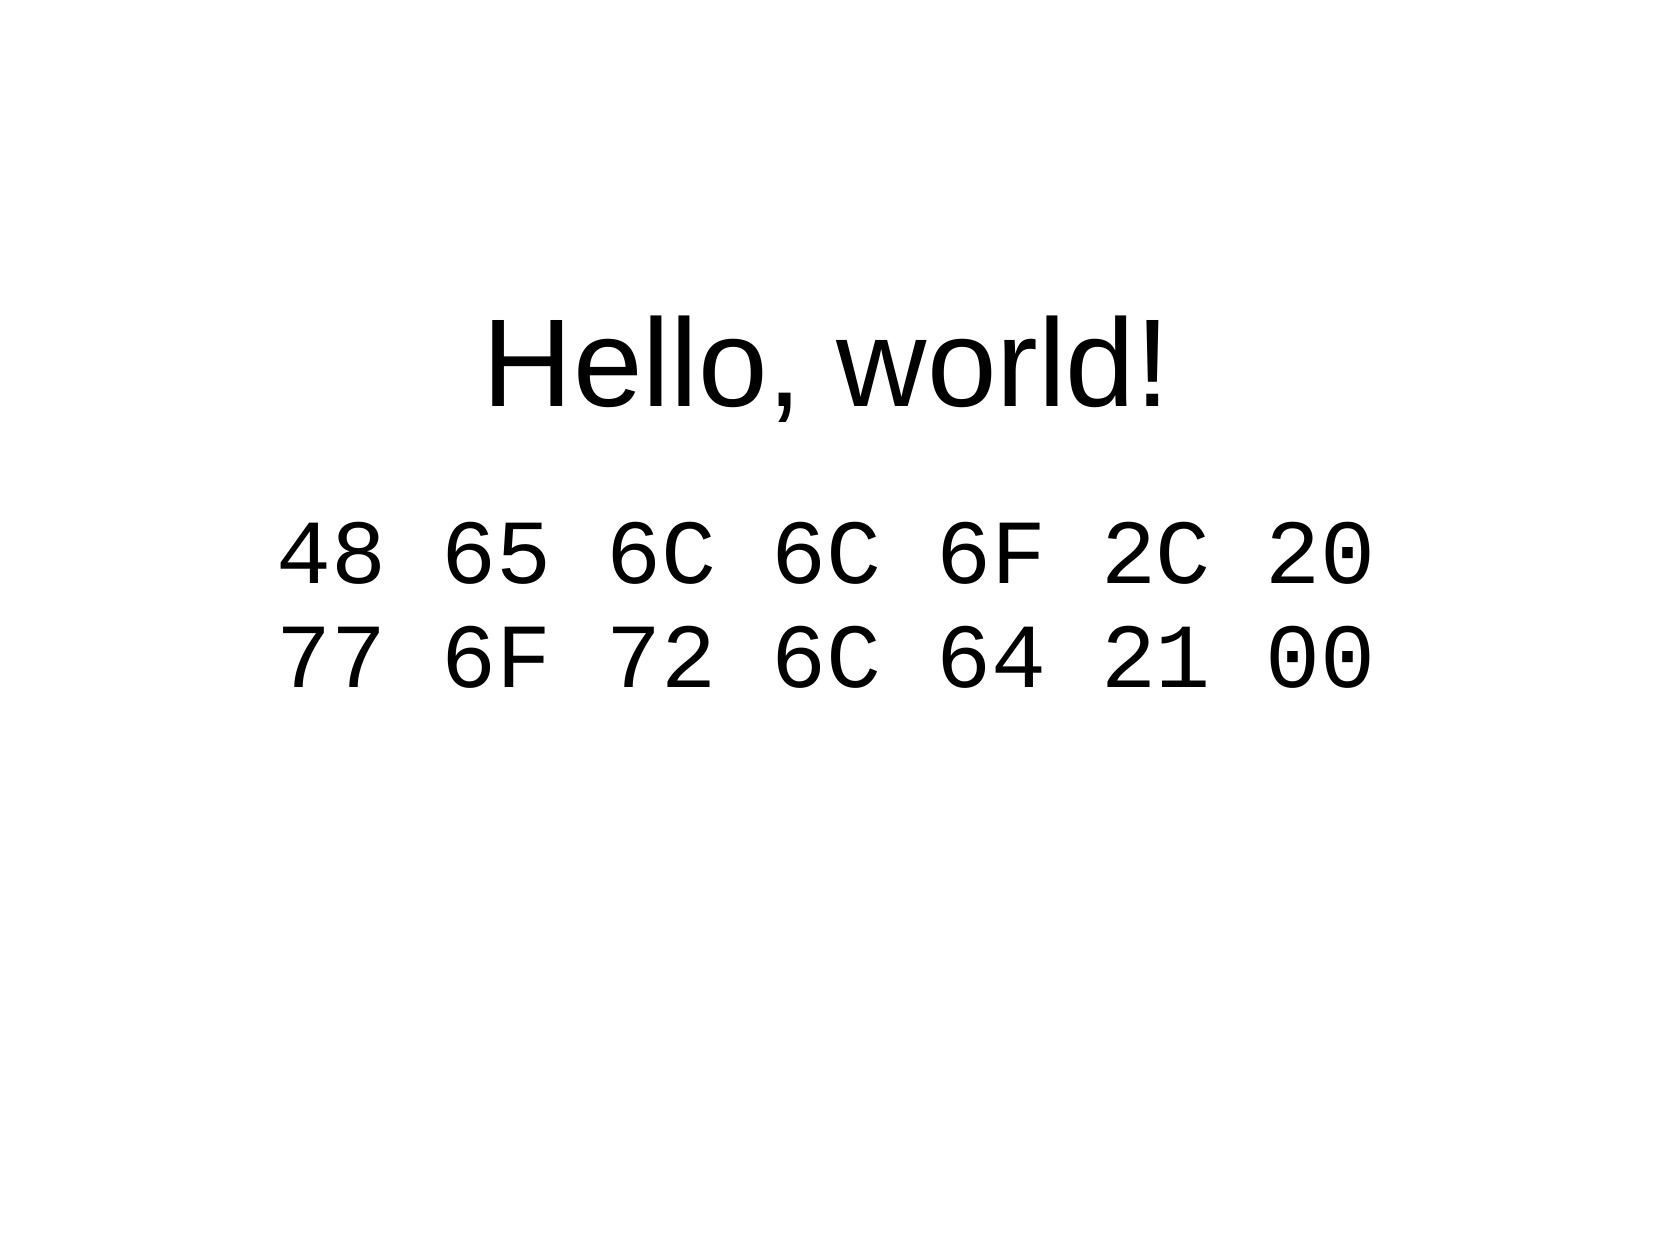

# Hello, world!
48 65 6C 6C 6F 2C 20
77 6F 72 6C 64 21 00